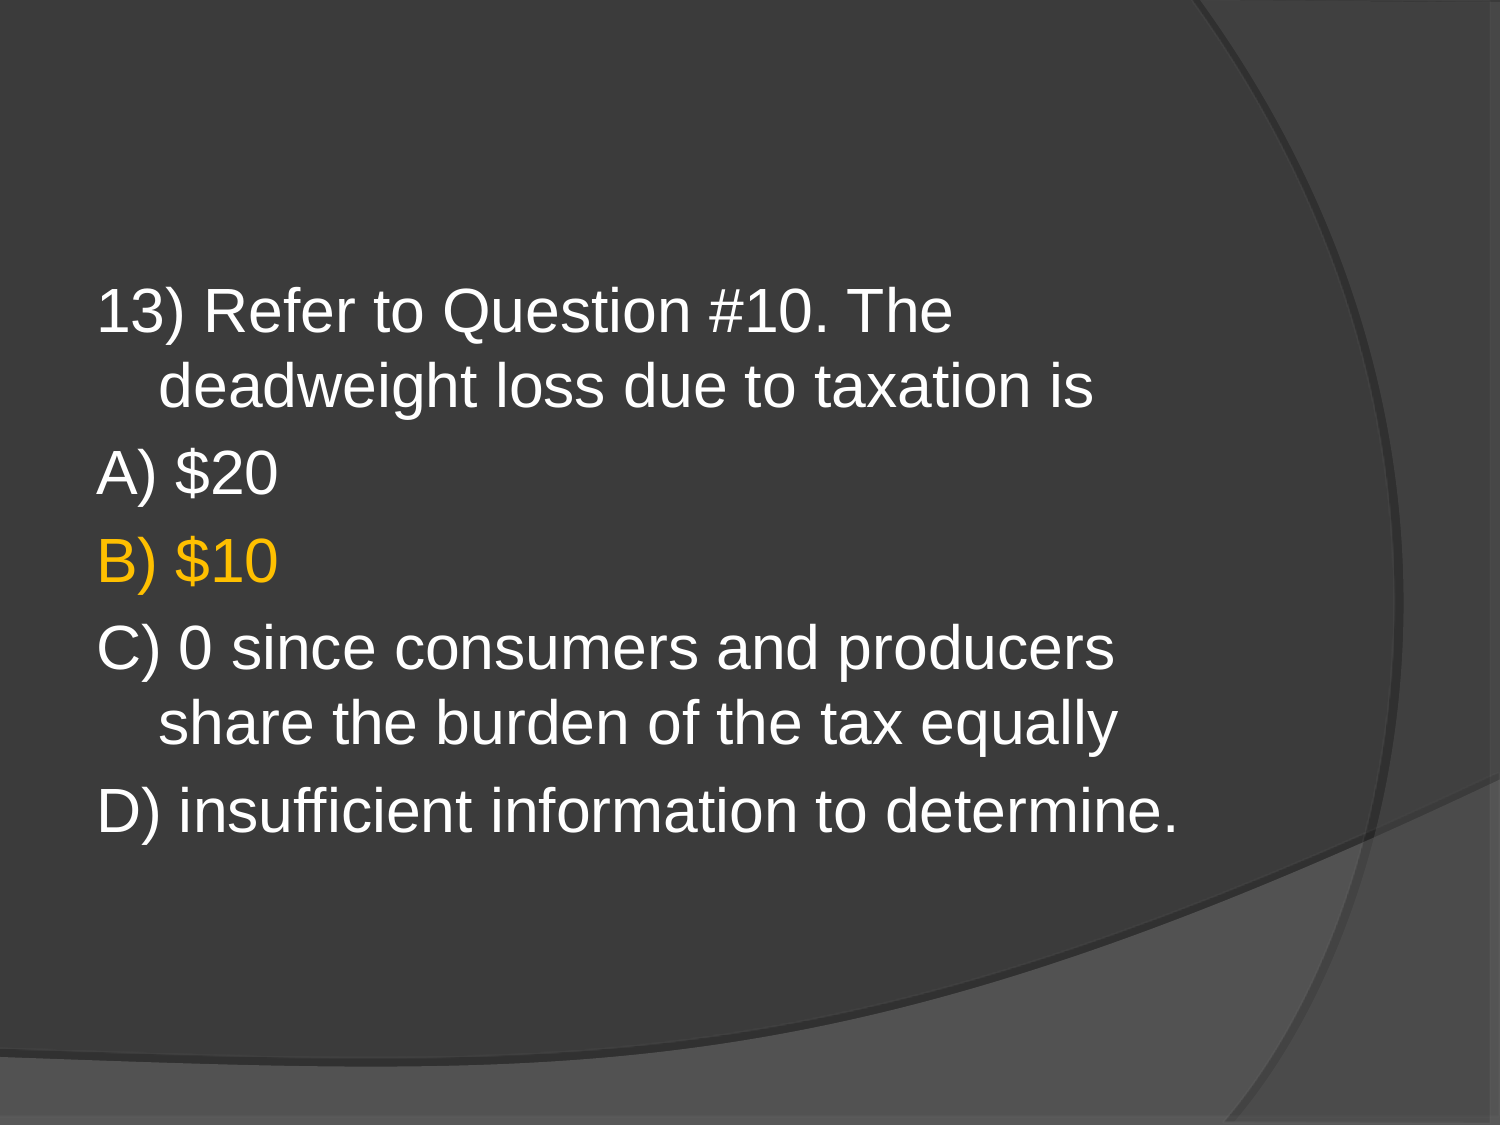

#
13) Refer to Question #10. The deadweight loss due to taxation is
A) $20
B) $10
C) 0 since consumers and producers share the burden of the tax equally
D) insufficient information to determine.